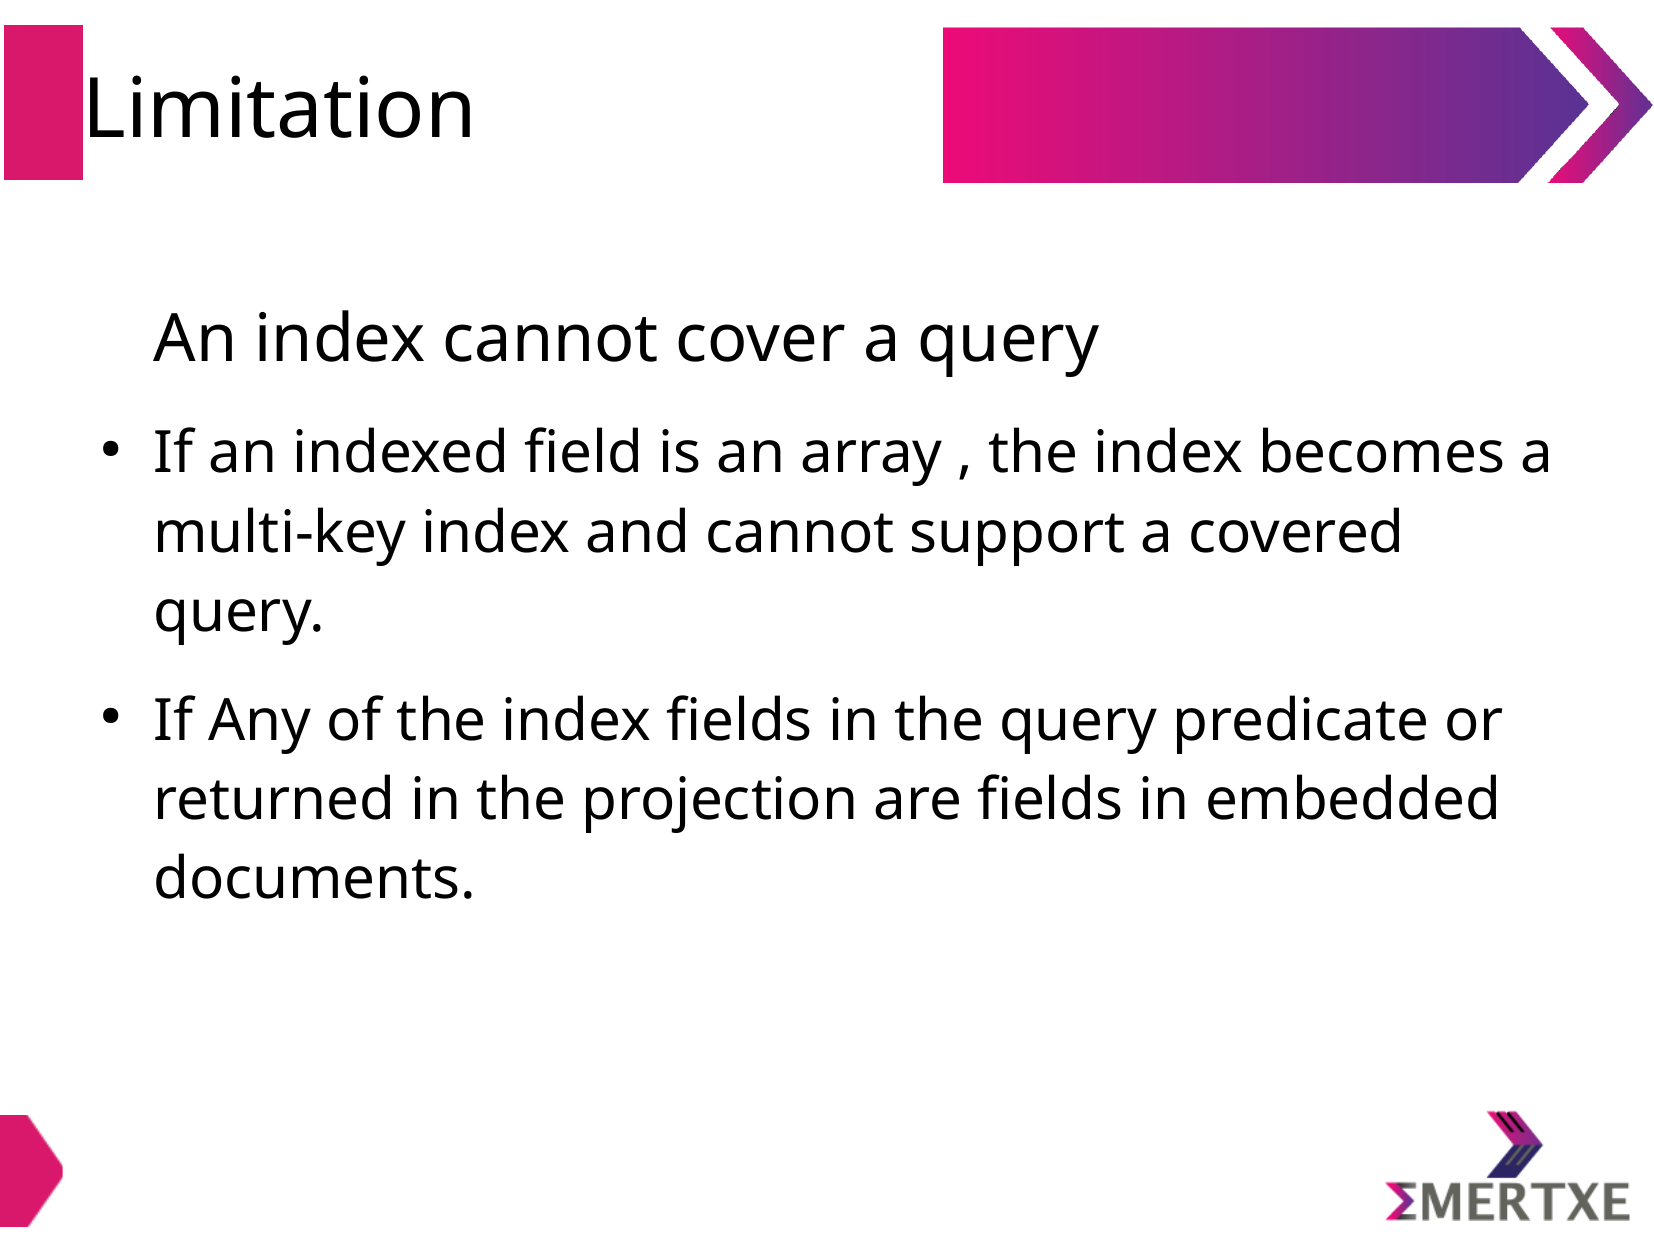

# Limitation
An index cannot cover a query
If an indexed field is an array , the index becomes a multi-key index and cannot support a covered query.
If Any of the index fields in the query predicate or returned in the projection are fields in embedded documents.